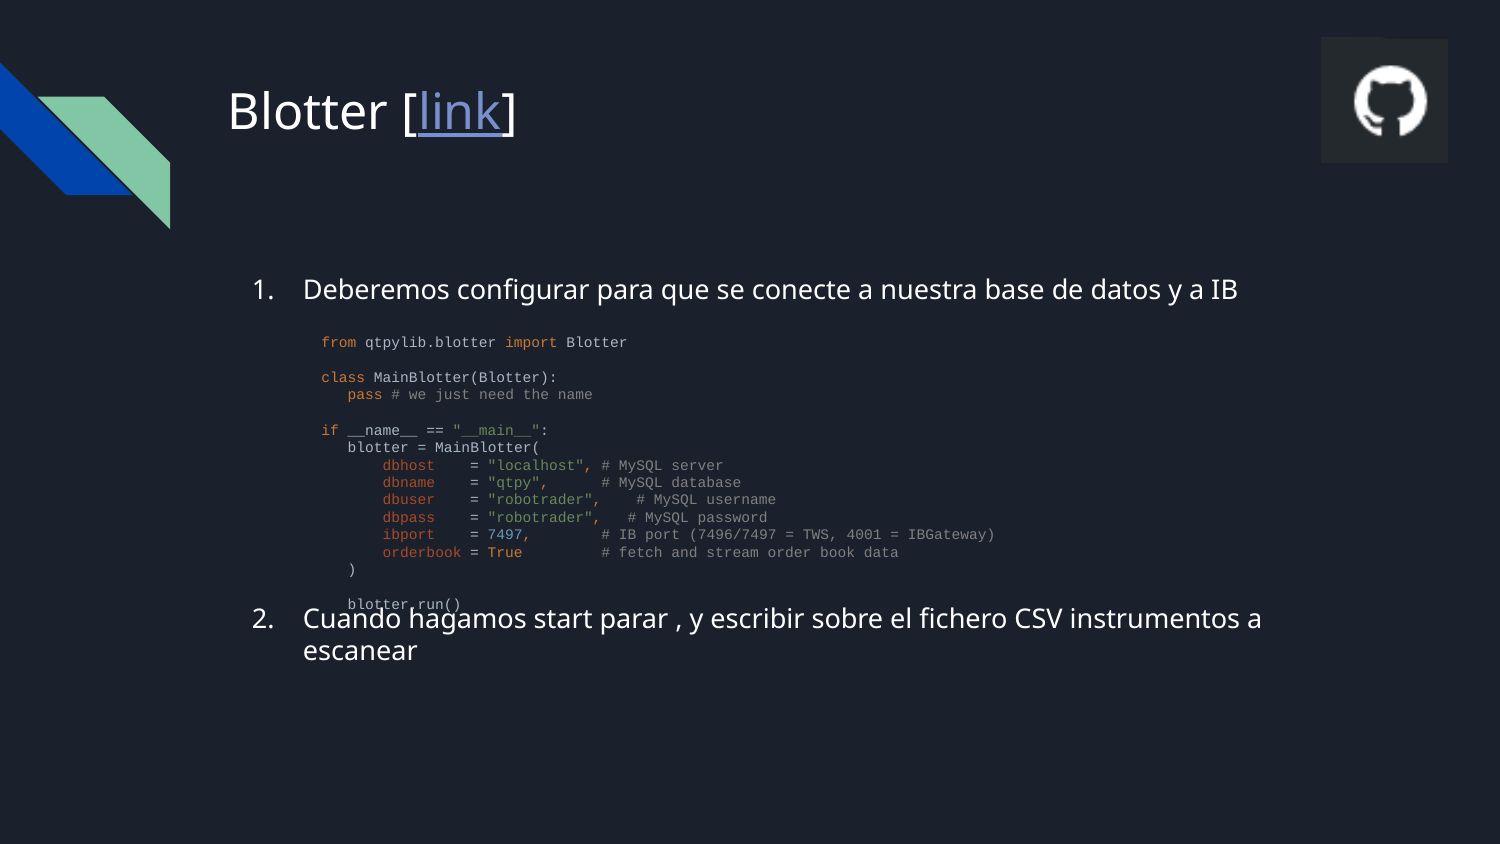

# Blotter [link]
Deberemos configurar para que se conecte a nuestra base de datos y a IB
Cuando hagamos start parar , y escribir sobre el fichero CSV instrumentos a escanear
from qtpylib.blotter import Blotter
class MainBlotter(Blotter):
 pass # we just need the name
if __name__ == "__main__":
 blotter = MainBlotter(
 dbhost = "localhost", # MySQL server
 dbname = "qtpy", # MySQL database
 dbuser = "robotrader", # MySQL username
 dbpass = "robotrader", # MySQL password
 ibport = 7497, # IB port (7496/7497 = TWS, 4001 = IBGateway)
 orderbook = True # fetch and stream order book data
 )
 blotter.run()